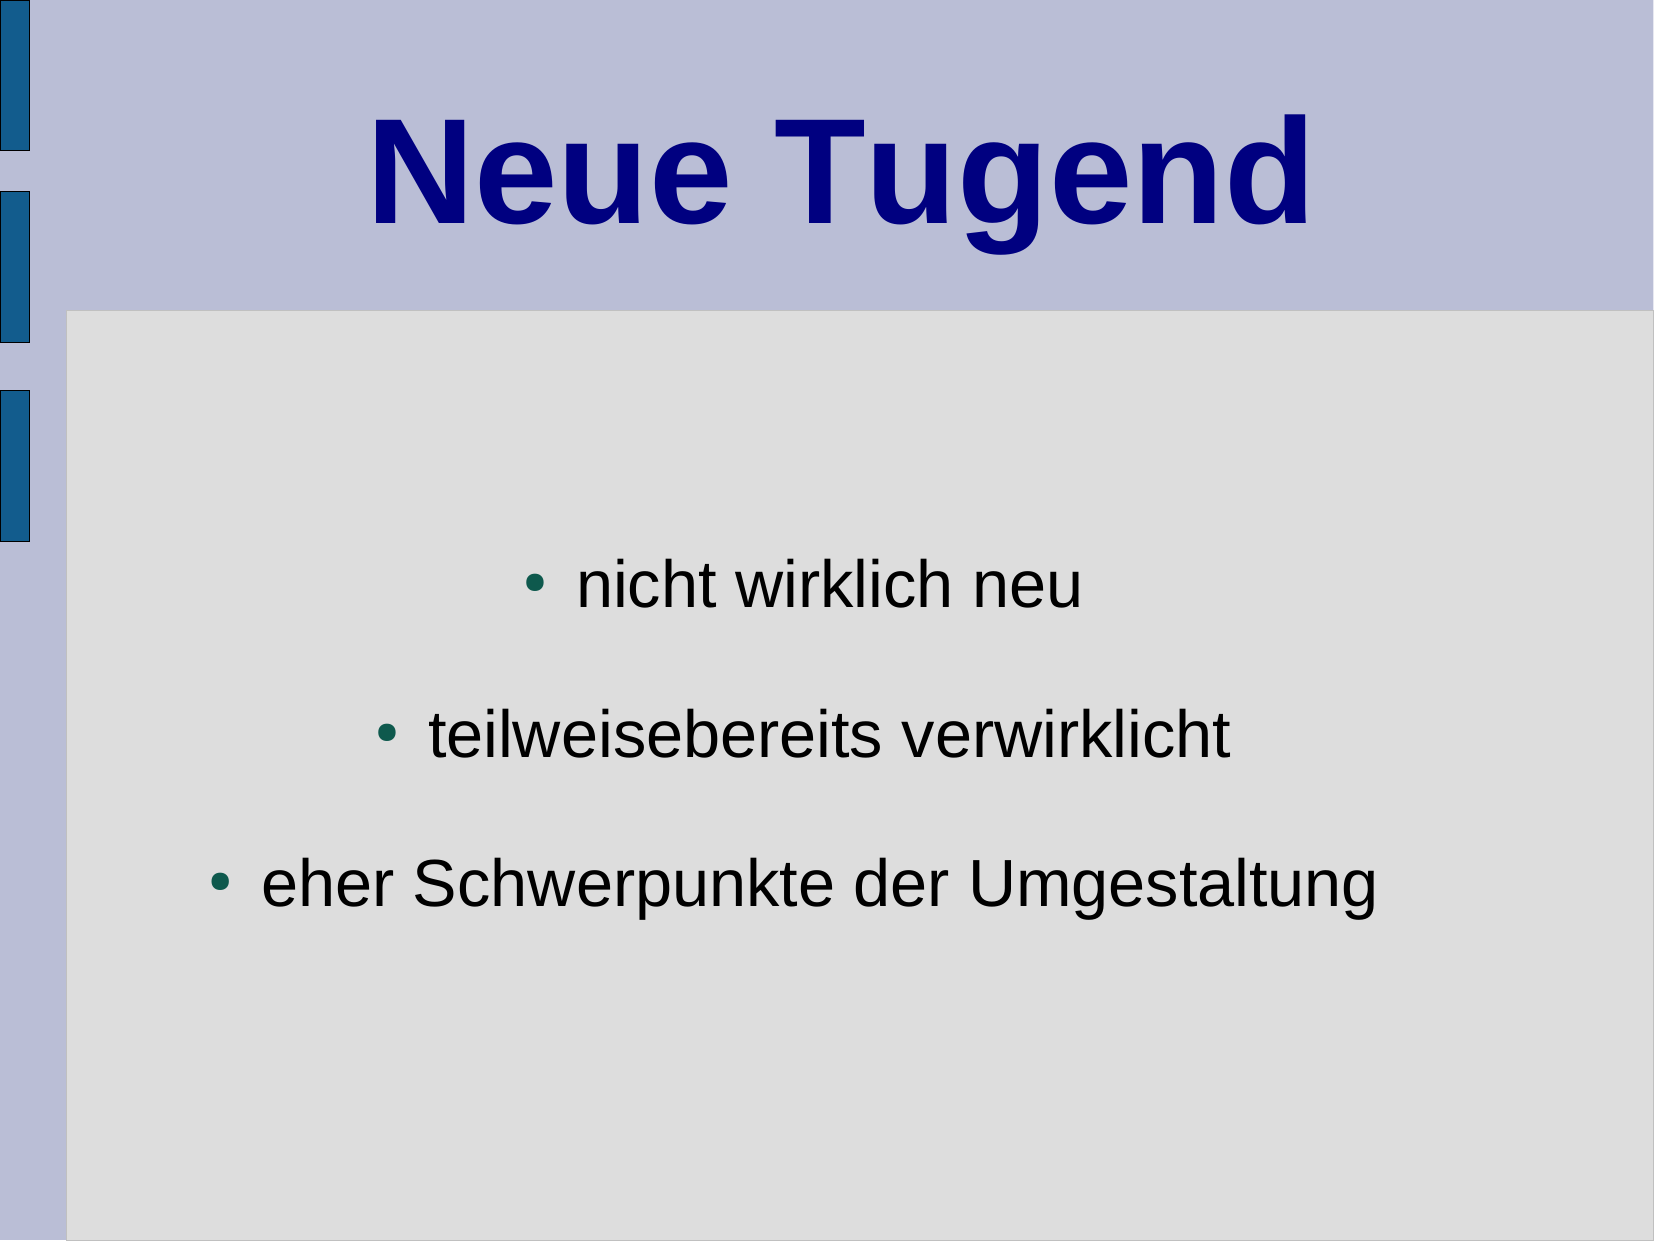

# Neue Tugend
nicht wirklich neu
teilweisebereits verwirklicht
eher Schwerpunkte der Umgestaltung